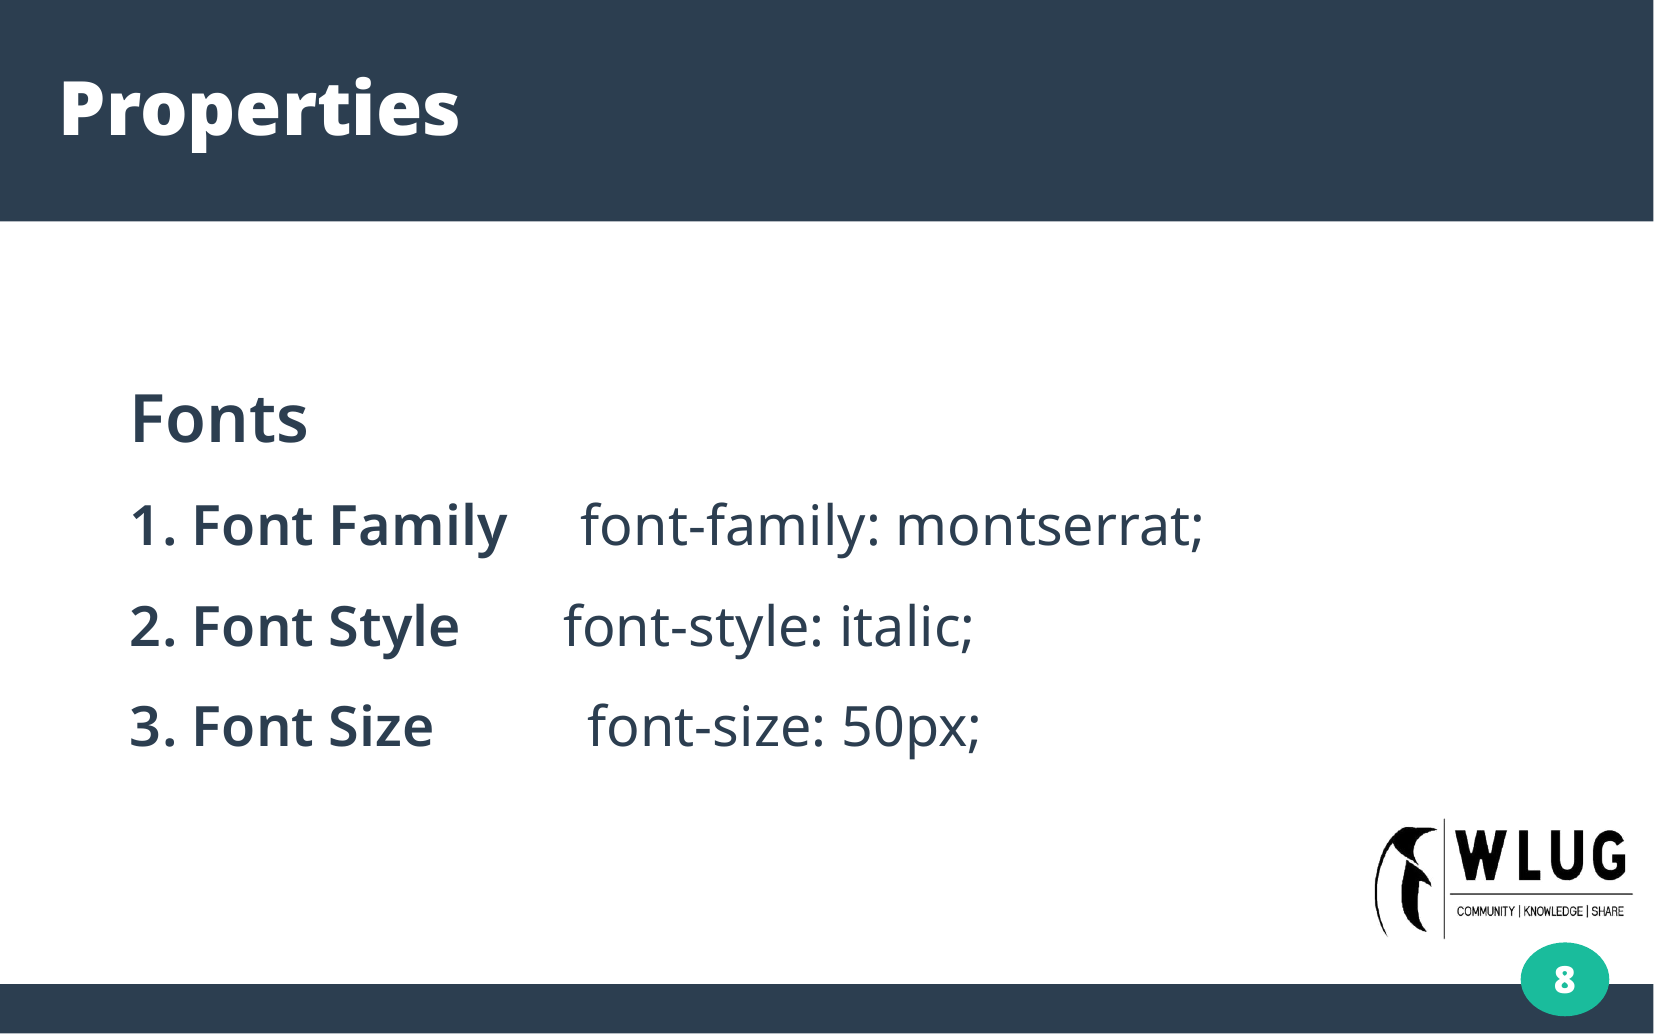

# Properties
Fonts
1. Font Family font-family: montserrat;
2. Font Style font-style: italic;
3. Font Size 		 font-size: 50px;
8